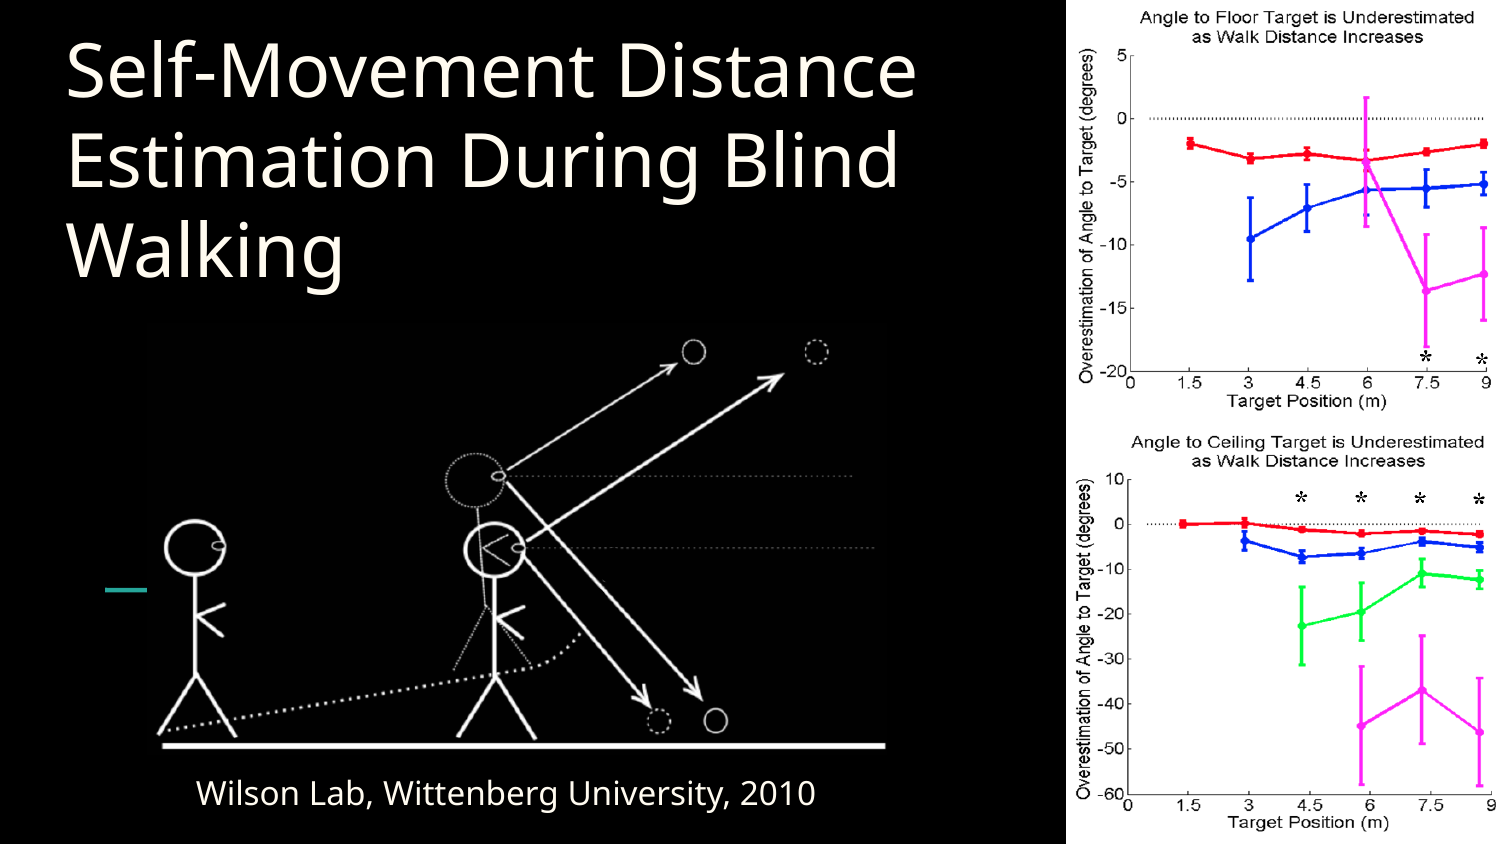

# Self-Movement Distance Estimation During Blind Walking
Wilson Lab, Wittenberg University, 2010